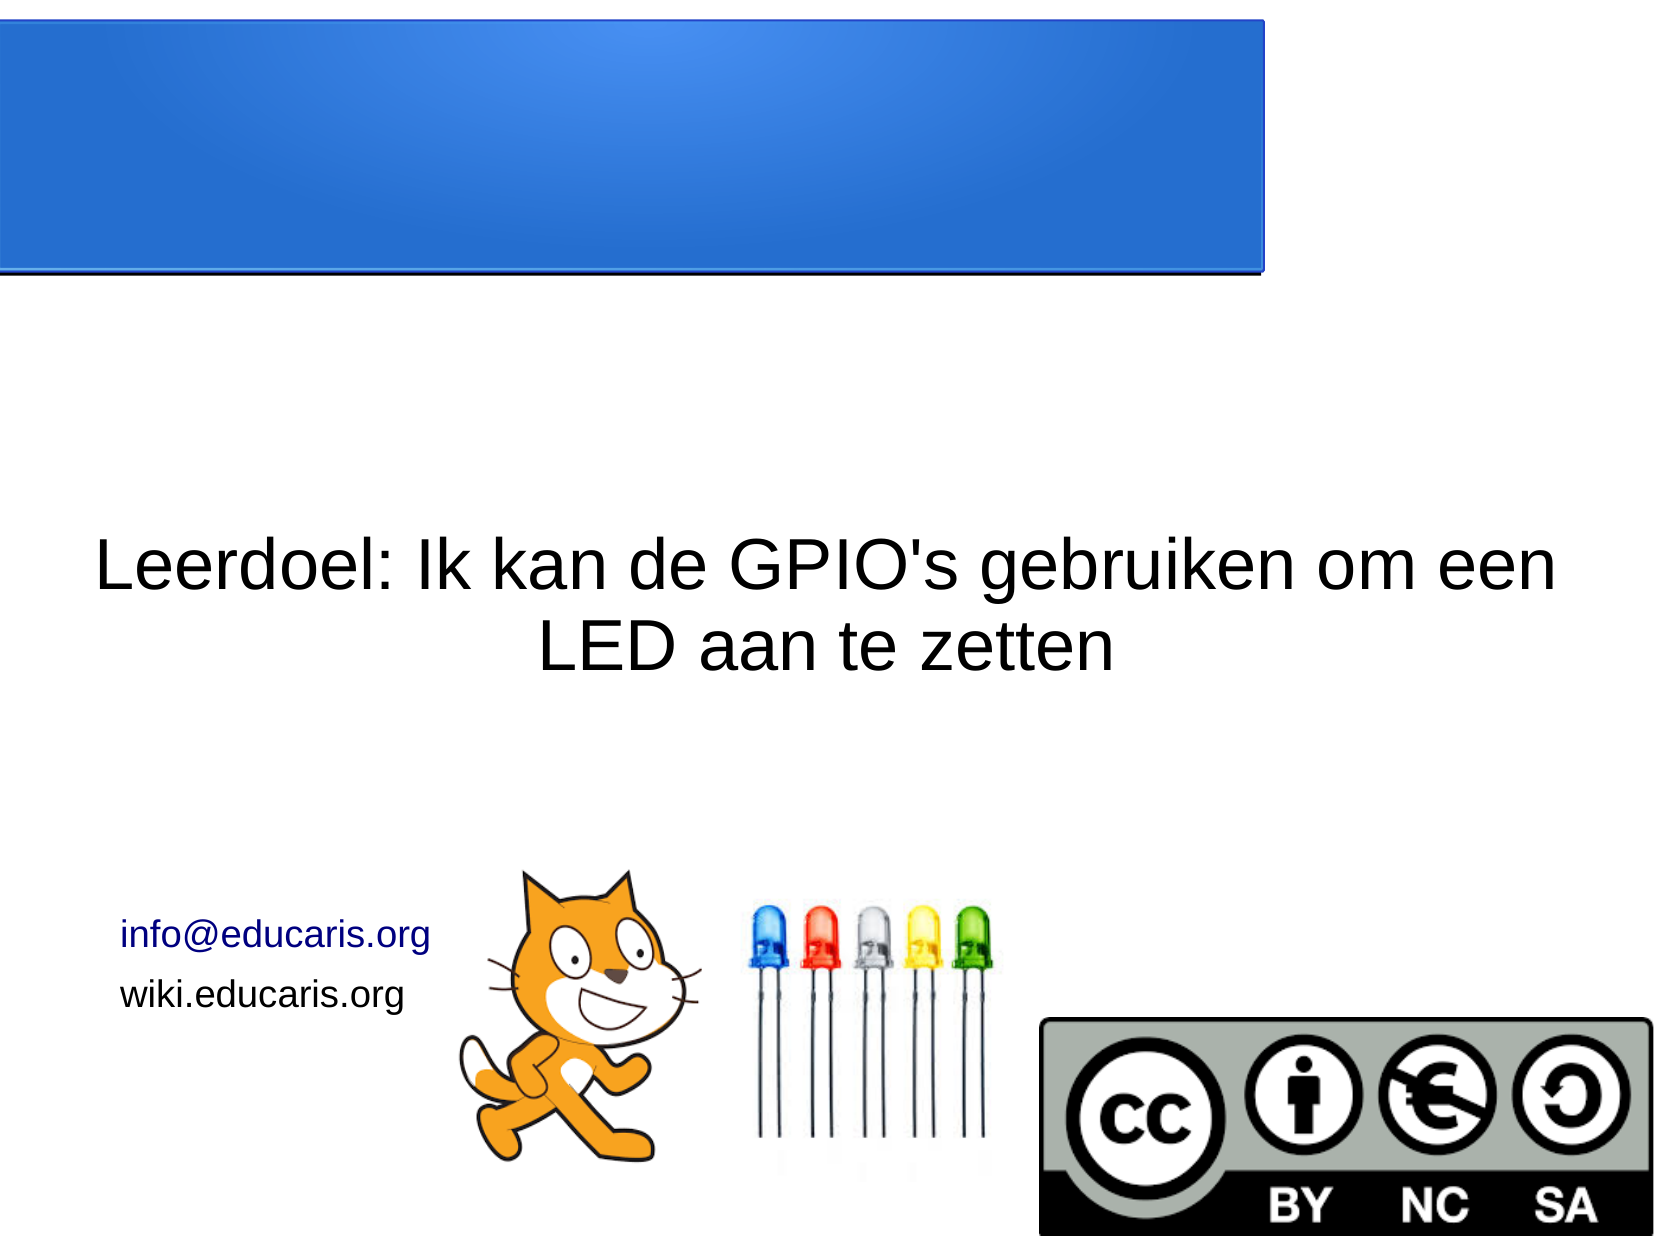

#
Leerdoel: Ik kan de GPIO's gebruiken om een LED aan te zetten
info@educaris.org
wiki.educaris.org